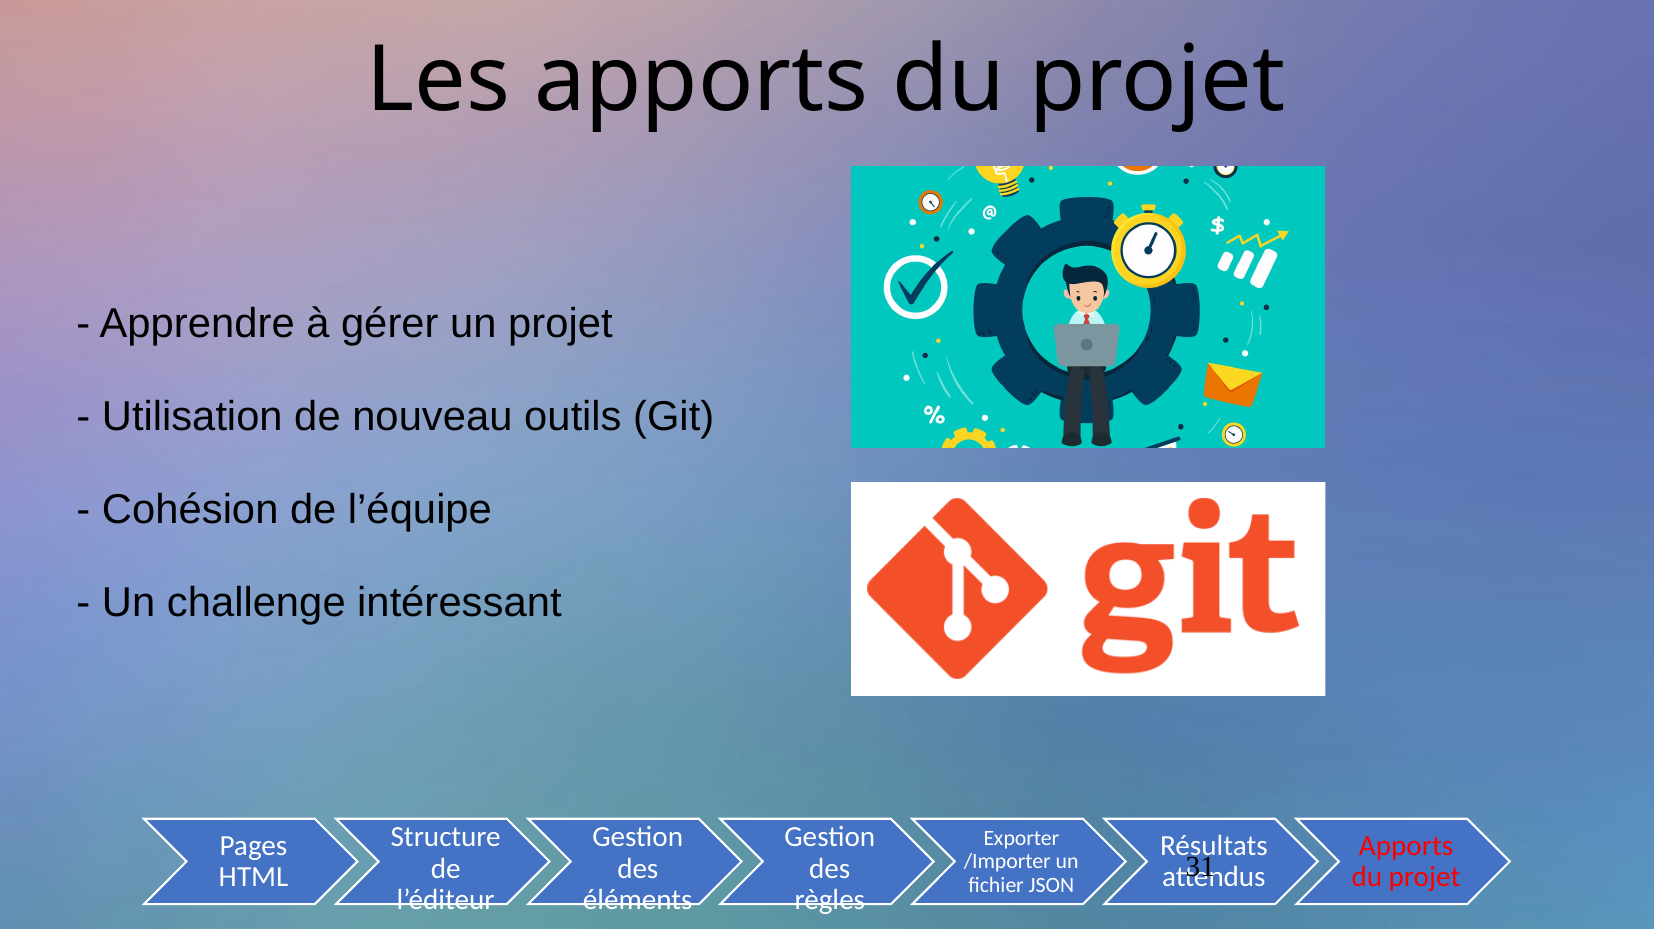

# Les apports du projet
- Apprendre à gérer un projet
- Utilisation de nouveau outils (Git)
- Cohésion de l’équipe
- Un challenge intéressant
Pages HTML
Structure de l’éditeur
Gestion des éléments
Gestion des règles
Exporter /Importer un fichier JSON
Résultats attendus
Apports du projet